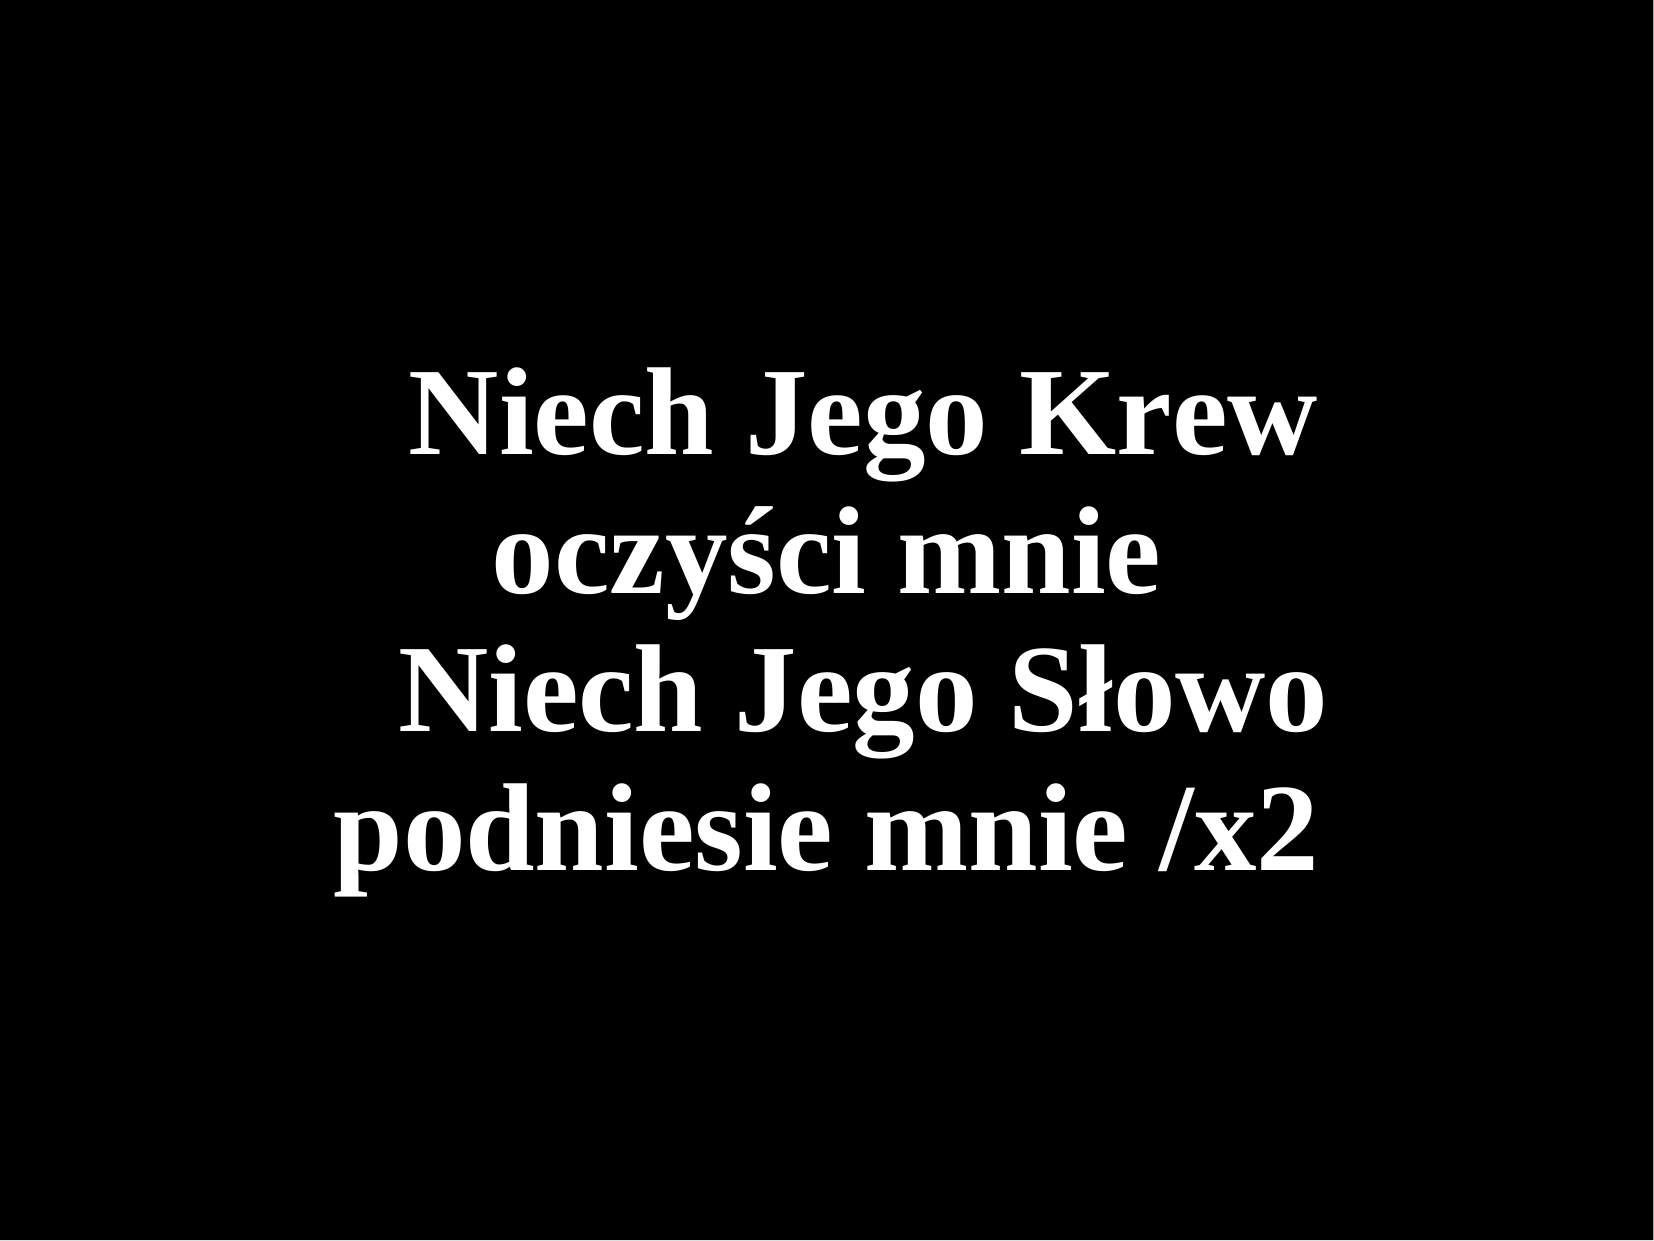

# Niech Jego Krew oczyści mnie Niech Jego Słowo podniesie mnie /x2